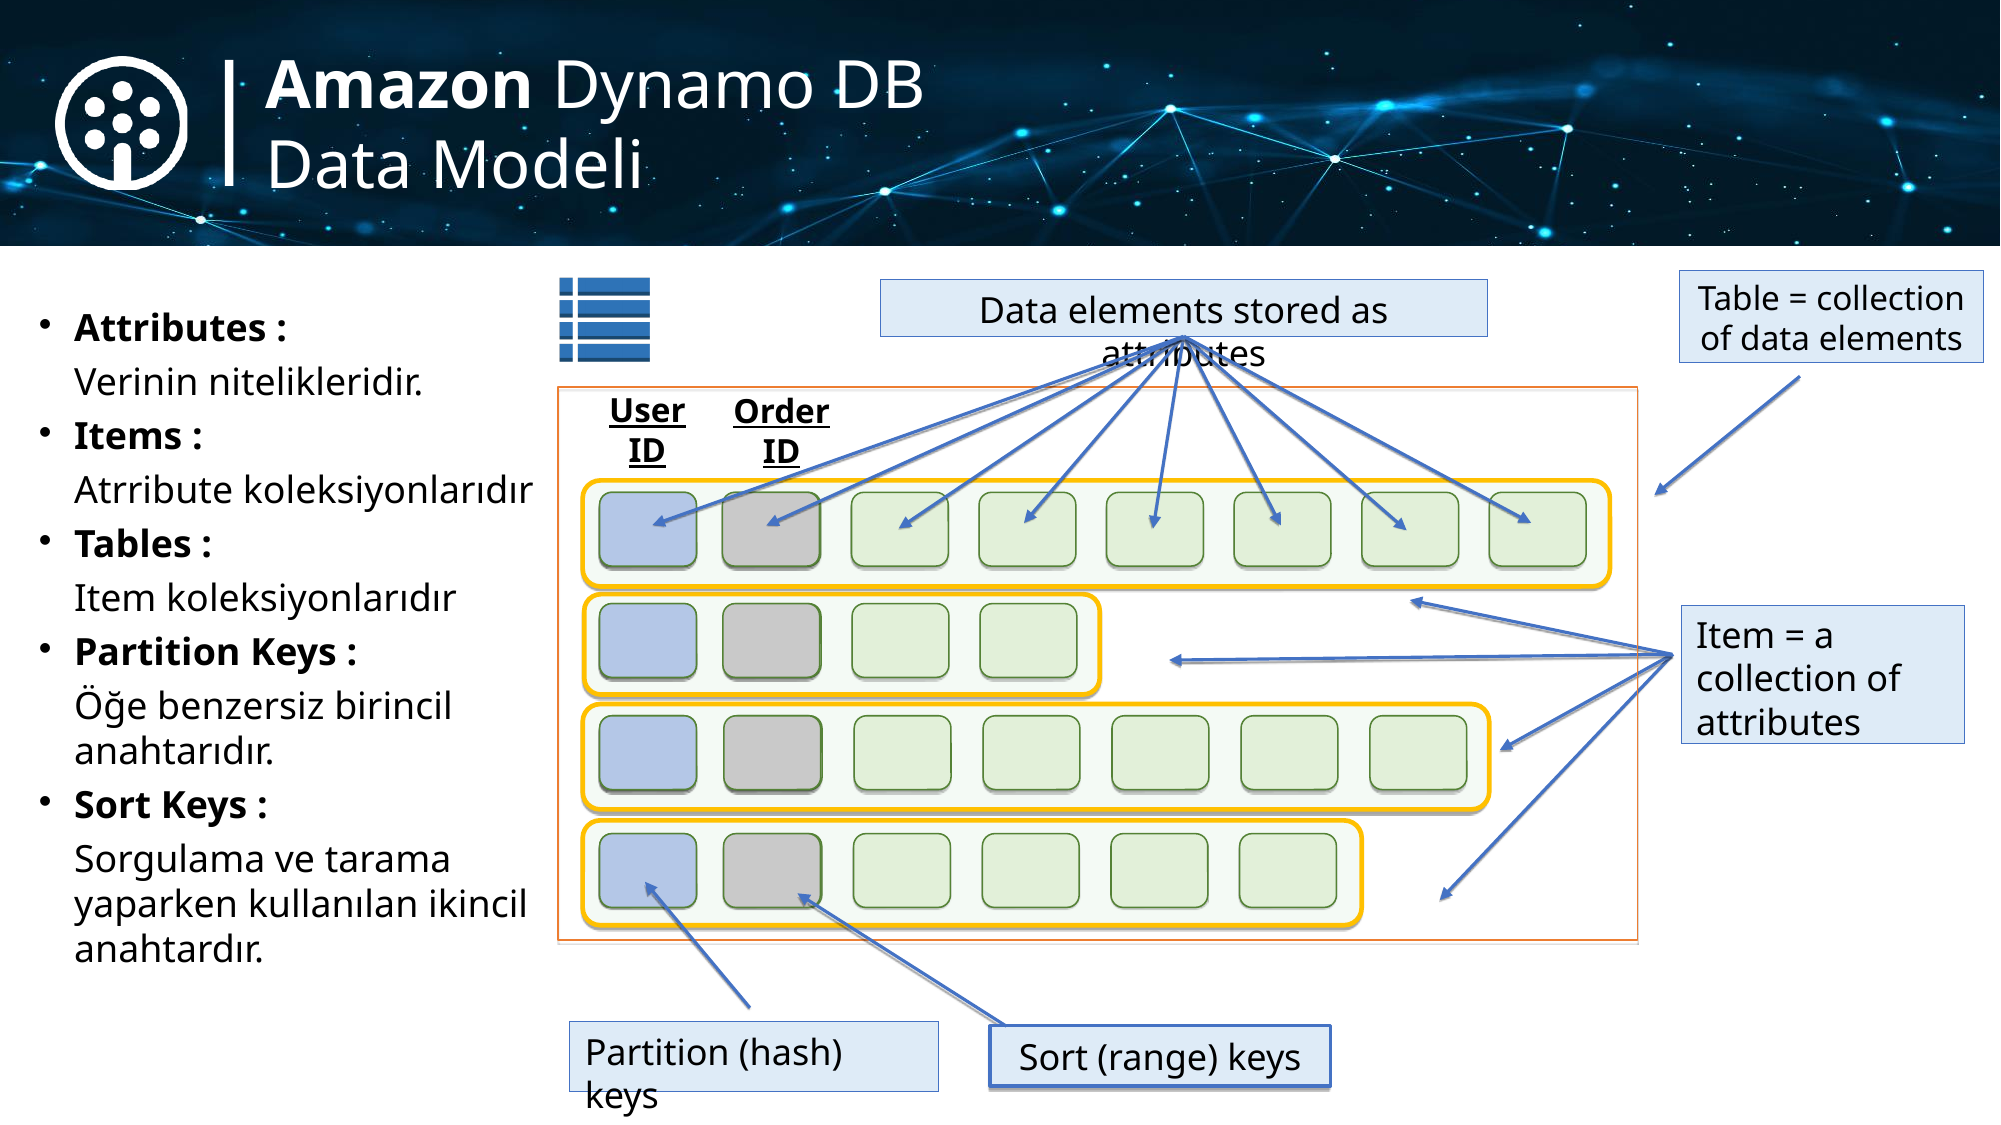

Amazon Dynamo DB
Data Modeli
Table = collection of data elements
Data elements stored as attributes
Attributes :
Verinin nitelikleridir.
Items :
Atrribute koleksiyonlarıdır
Tables :
Item koleksiyonlarıdır
Partition Keys :
Öğe benzersiz birincil anahtarıdır.
Sort Keys :
Sorgulama ve tarama yaparken kullanılan ikincil anahtardır.
User
ID
Partition (hash) keys
Order
ID
Sort (range) keys
Item = a collection of attributes